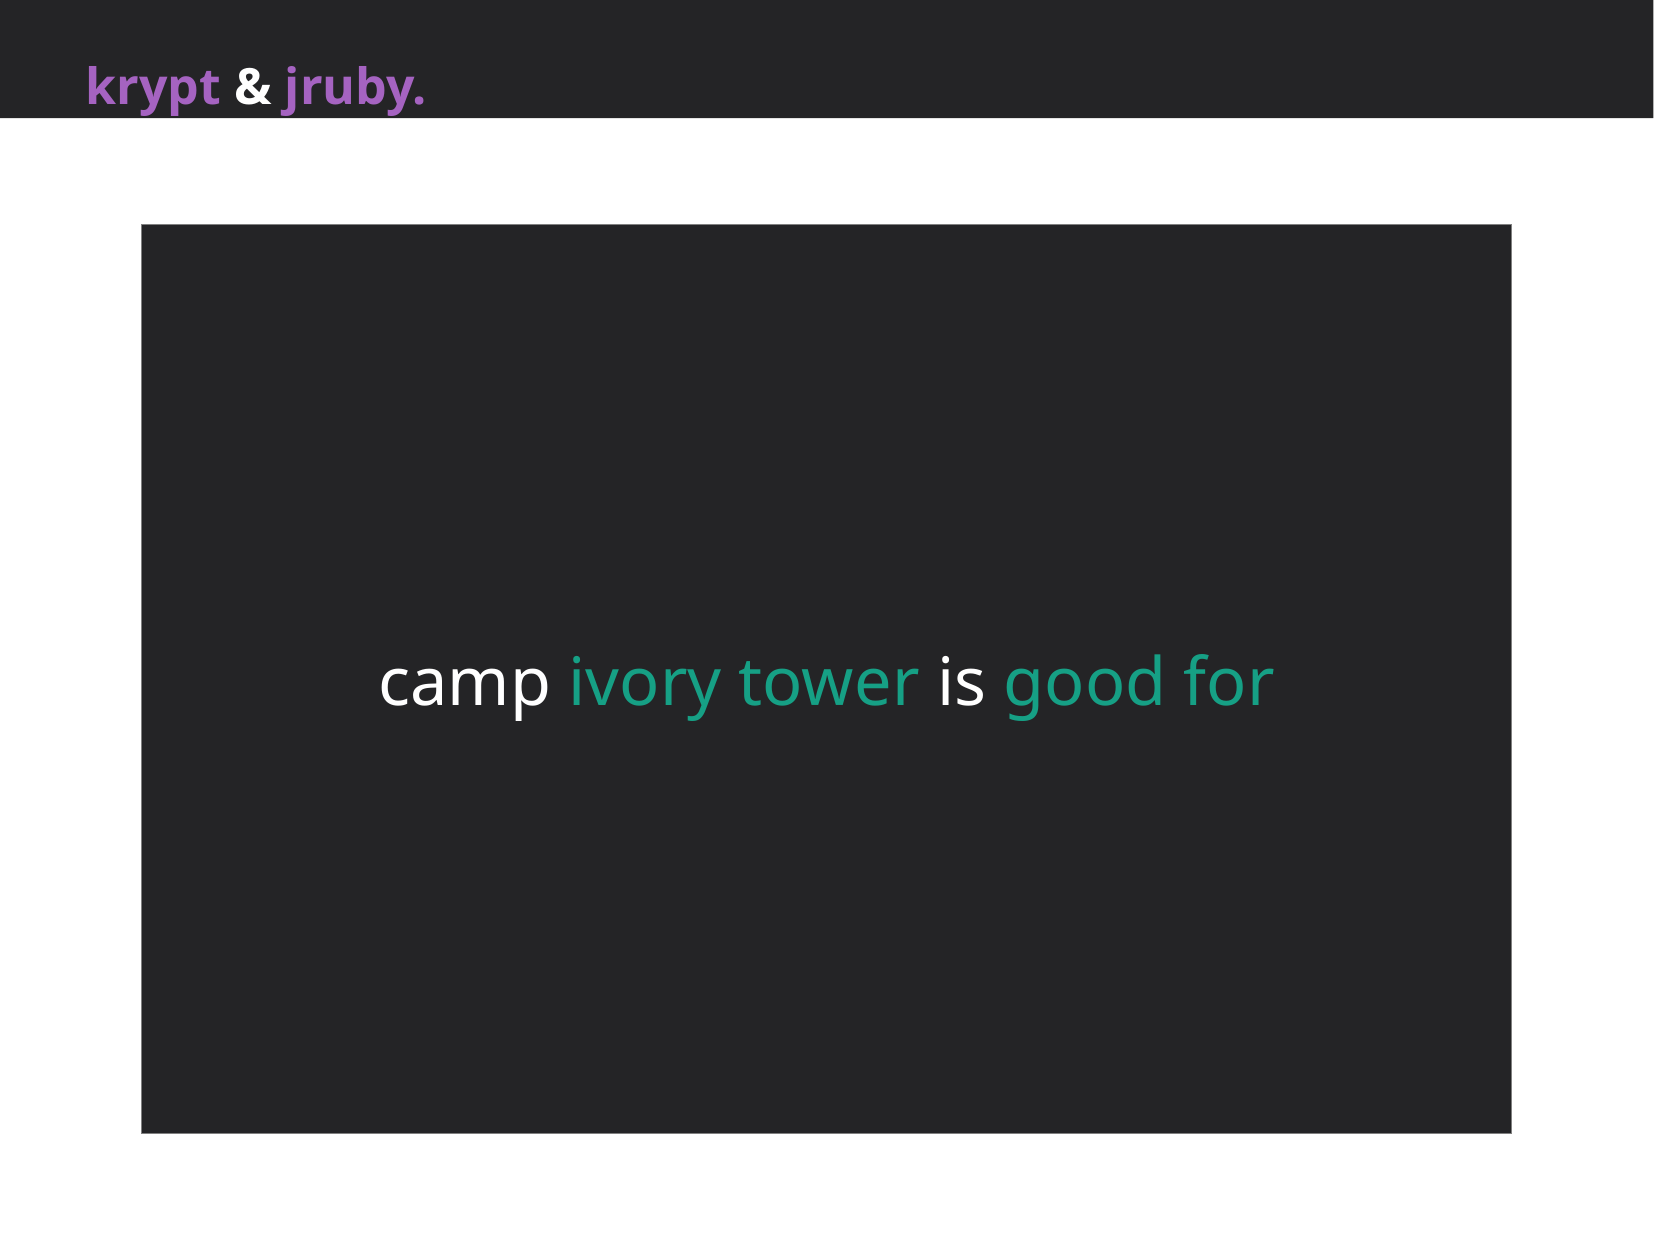

krypt & jruby.
camp ivory tower is good for